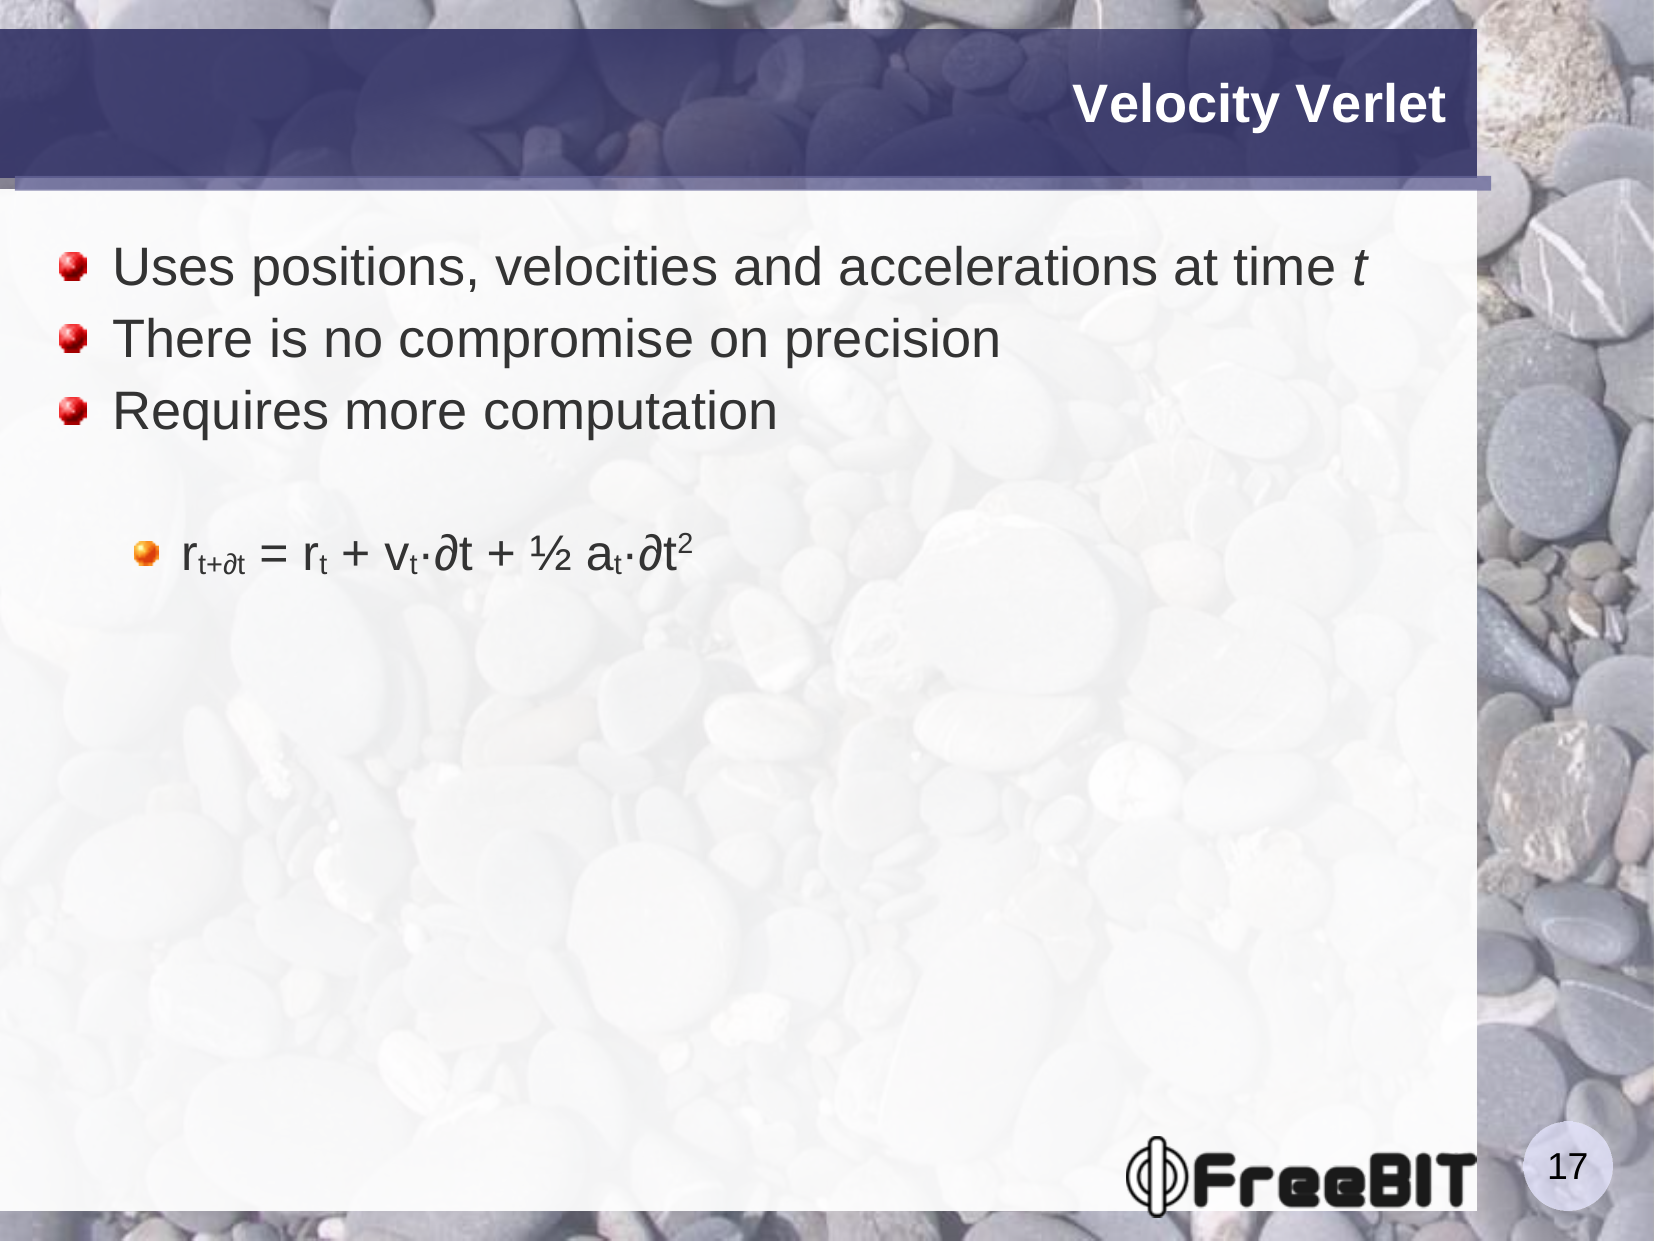

# Velocity Verlet
Uses positions, velocities and accelerations at time t
There is no compromise on precision
Requires more computation
rt+∂t = rt + vt·∂t + ½ at·∂t2